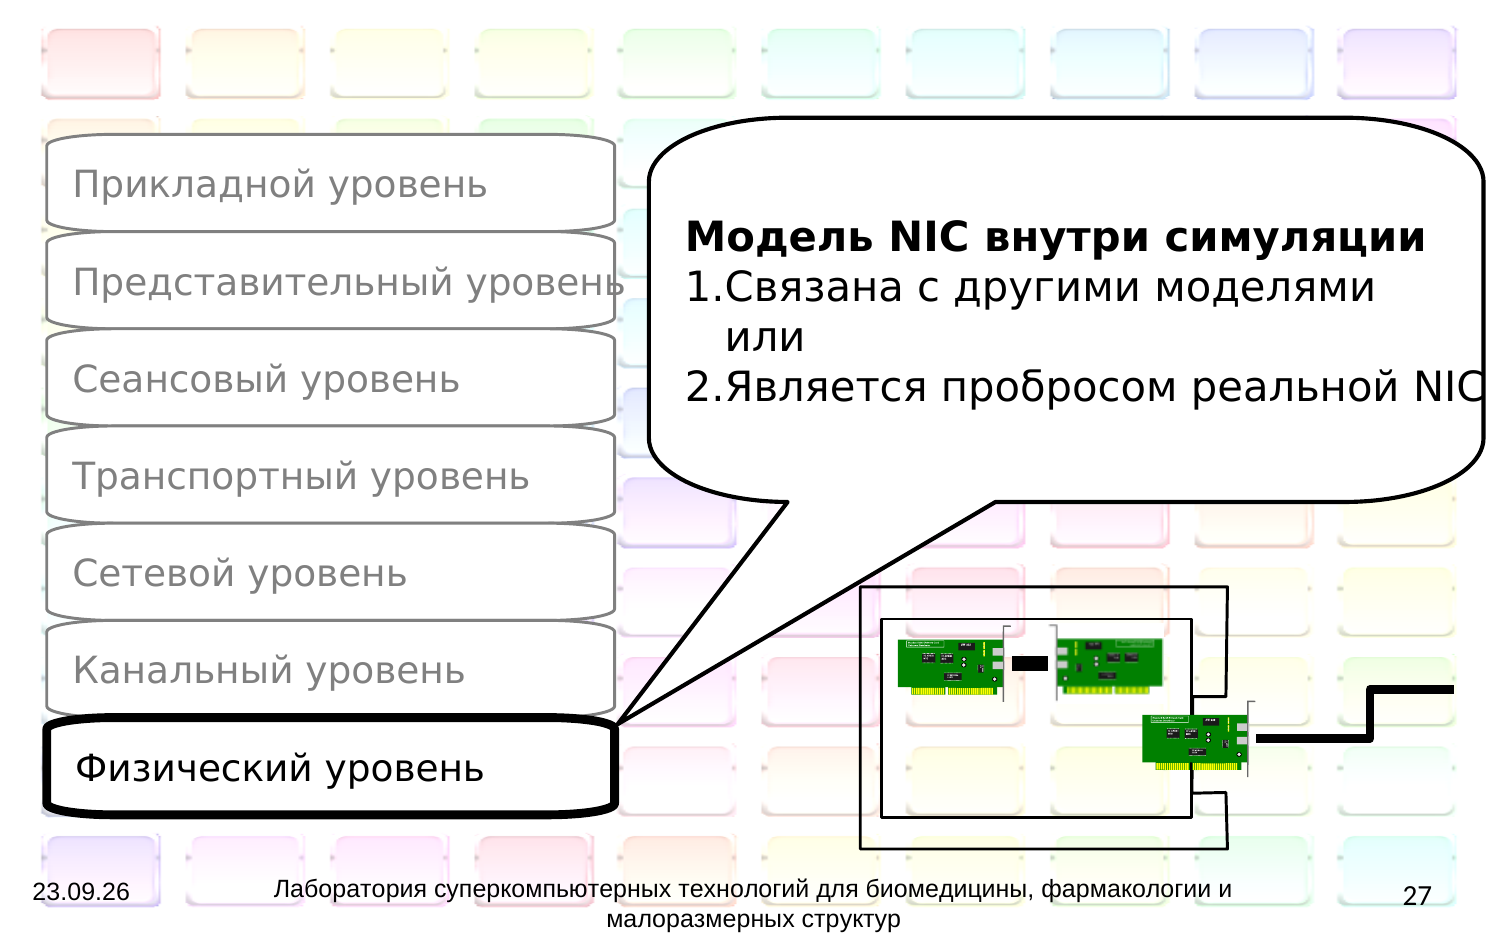

Модель NIC внутри симуляции
Связана с другими моделями
 или
Является пробросом реальной NIC
Прикладной уровень
Представительный уровень
Сеансовый уровень
Транспортный уровень
Сетевой уровень
Канальный уровень
Физический уровень
Лаборатория суперкомпьютерных технологий для биомедицины, фармакологии и малоразмерных структур